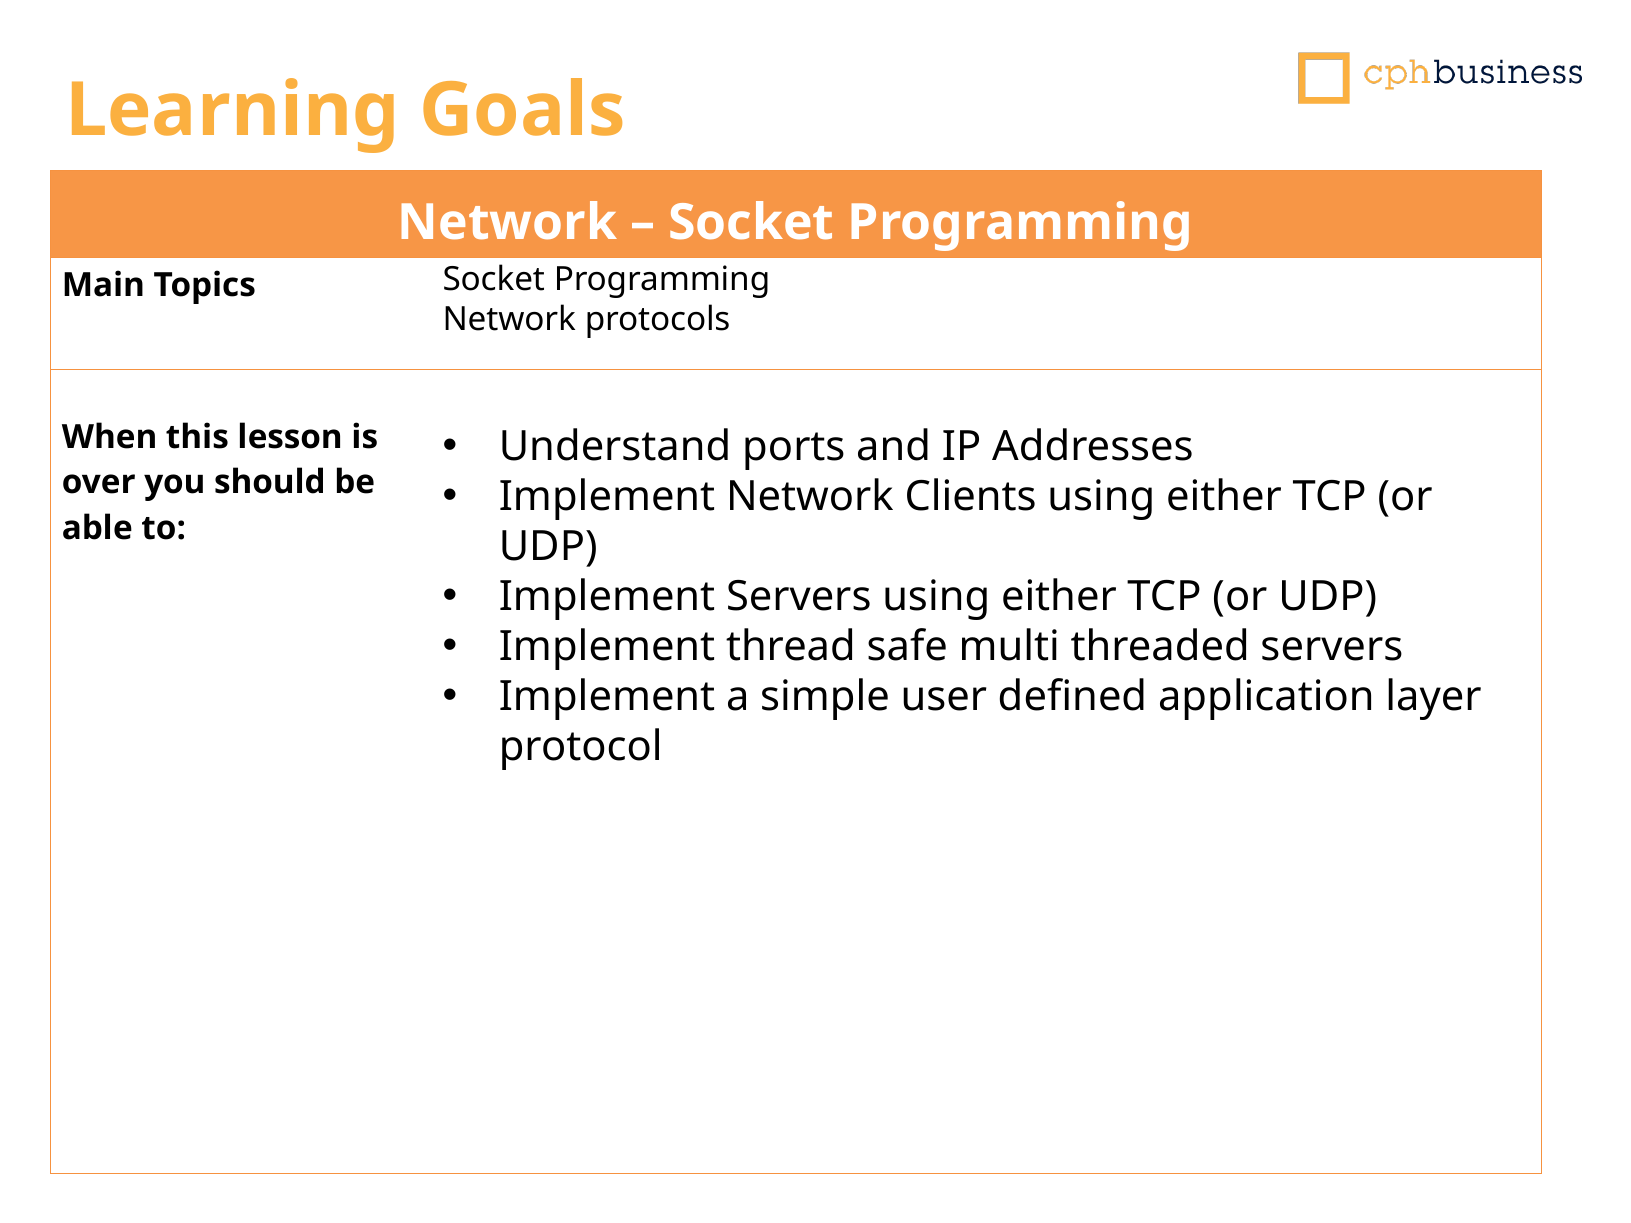

Learning Goals
| Network – Socket Programming | |
| --- | --- |
| Main Topics | Socket Programming Network protocols |
| When this lesson is over you should be able to: | Understand ports and IP Addresses Implement Network Clients using either TCP (or UDP) Implement Servers using either TCP (or UDP) Implement thread safe multi threaded servers Implement a simple user defined application layer protocol |